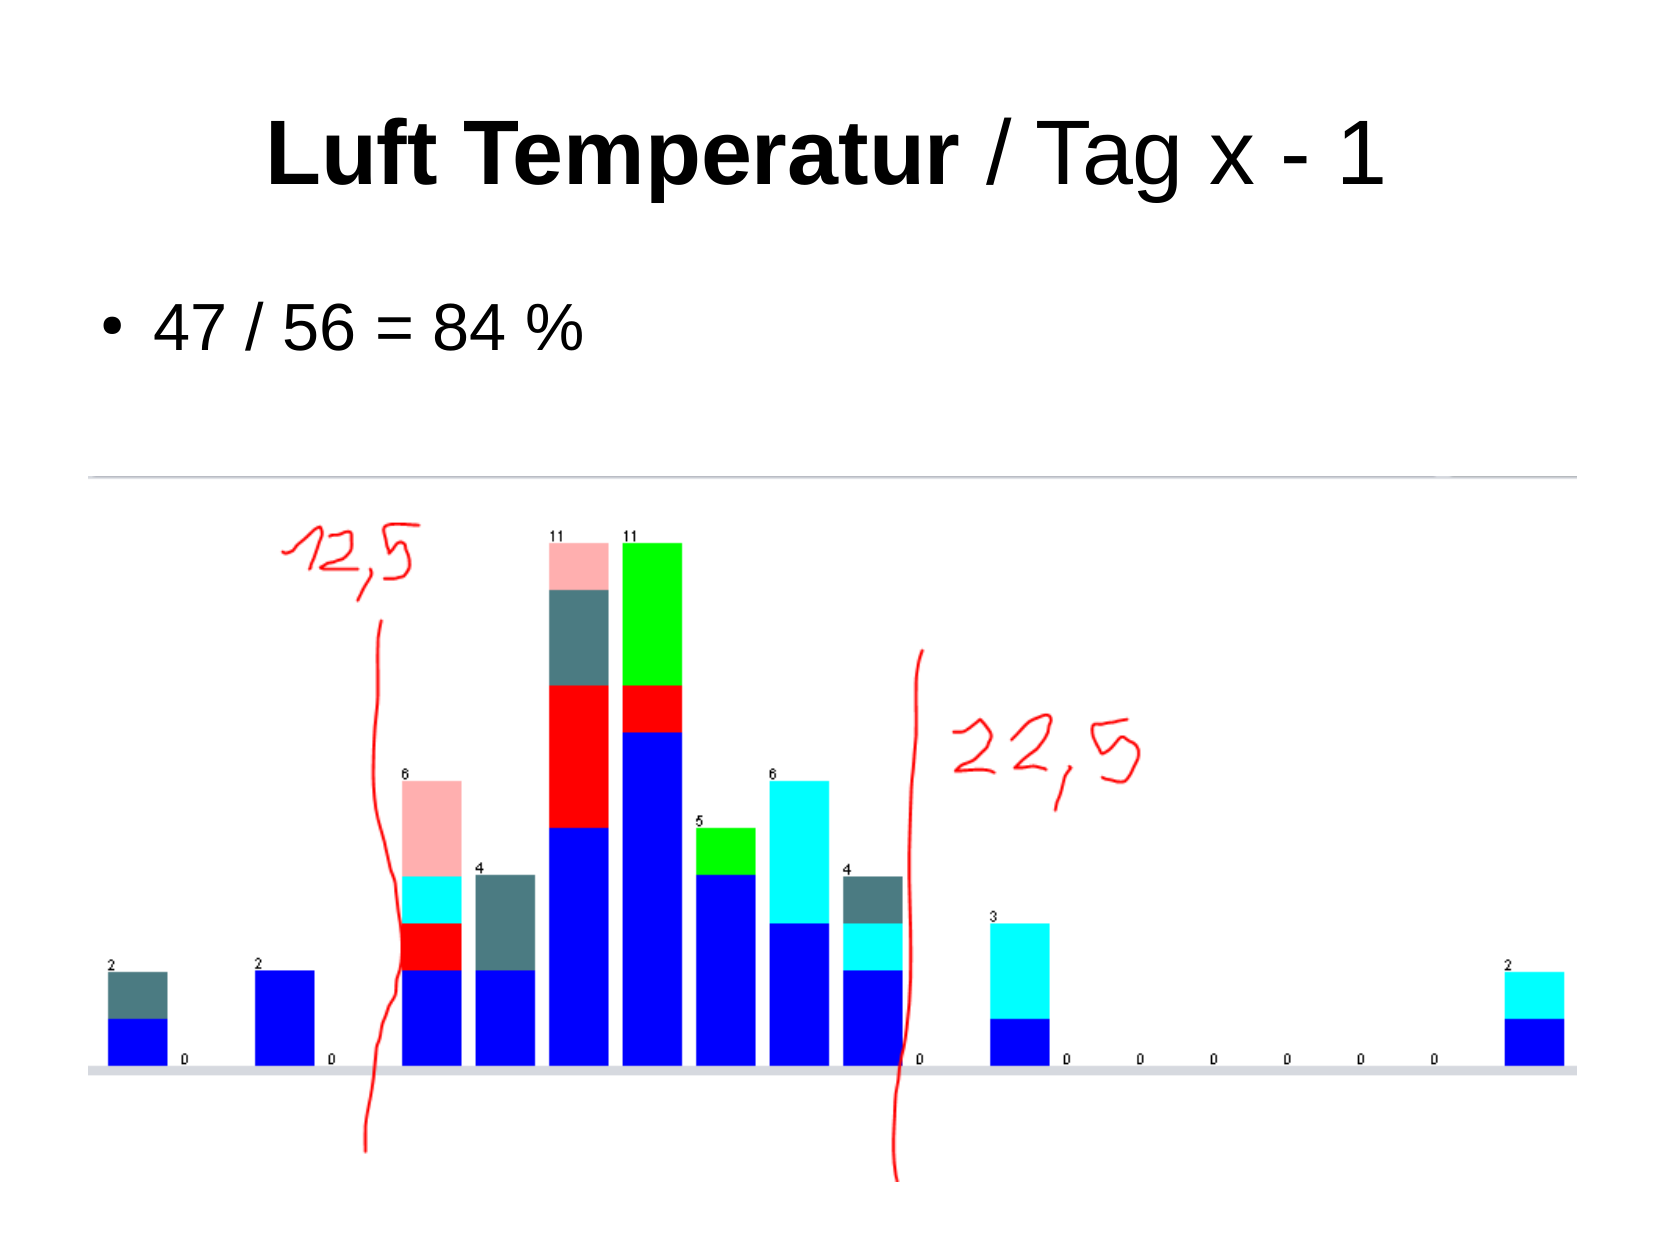

# Luft Temperatur / Tag x - 1
47 / 56 = 84 %